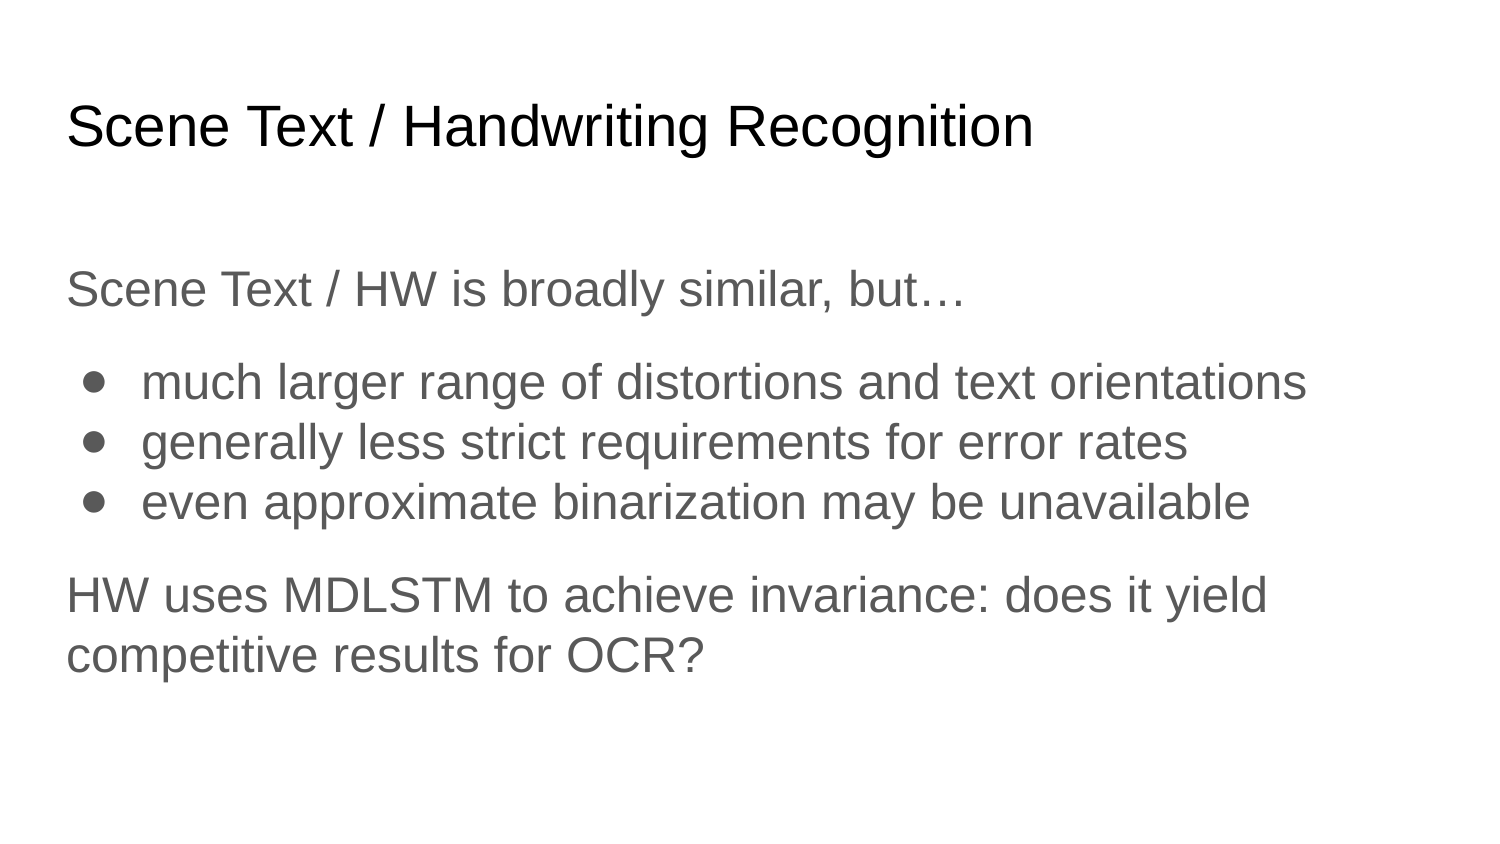

# Scene Text / Handwriting Recognition
Scene Text / HW is broadly similar, but…
much larger range of distortions and text orientations
generally less strict requirements for error rates
even approximate binarization may be unavailable
HW uses MDLSTM to achieve invariance: does it yield competitive results for OCR?